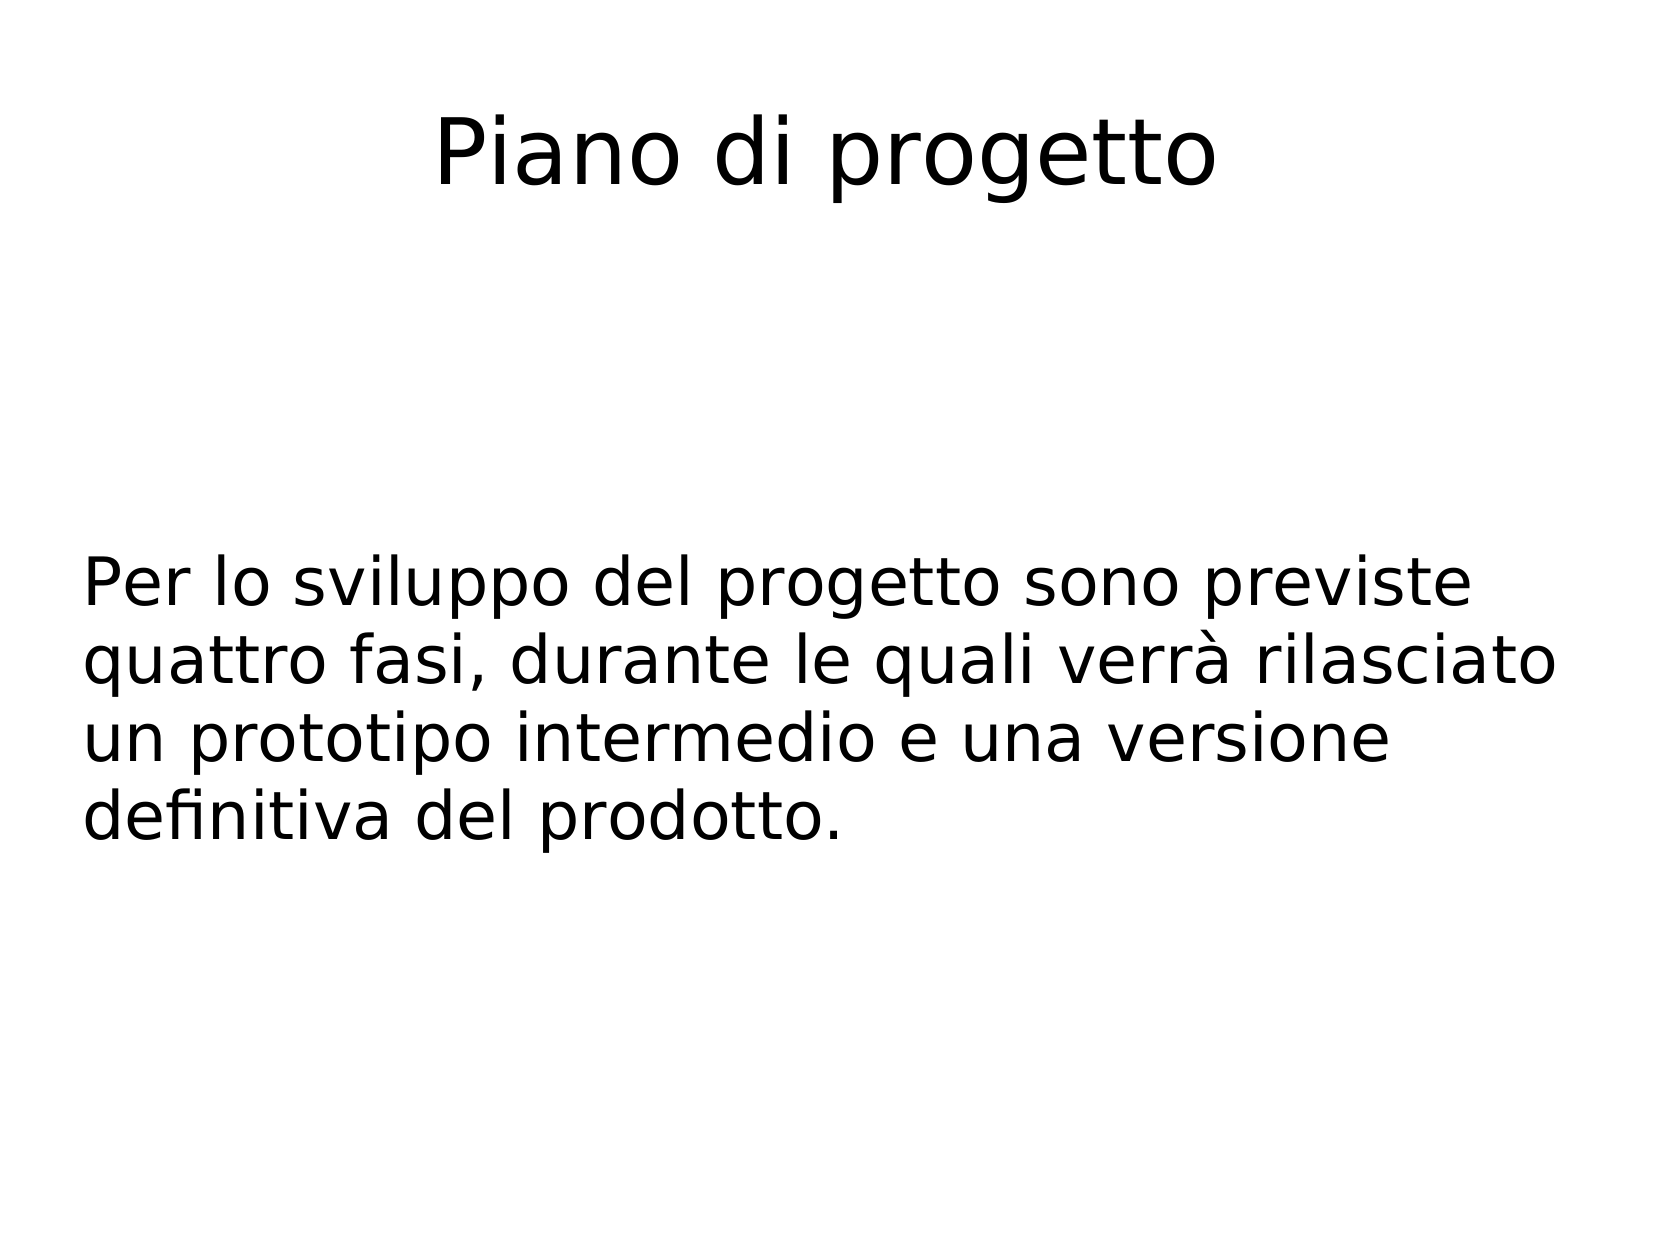

# Piano di progetto
Per lo sviluppo del progetto sono previste quattro fasi, durante le quali verrà rilasciato un prototipo intermedio e una versione definitiva del prodotto.